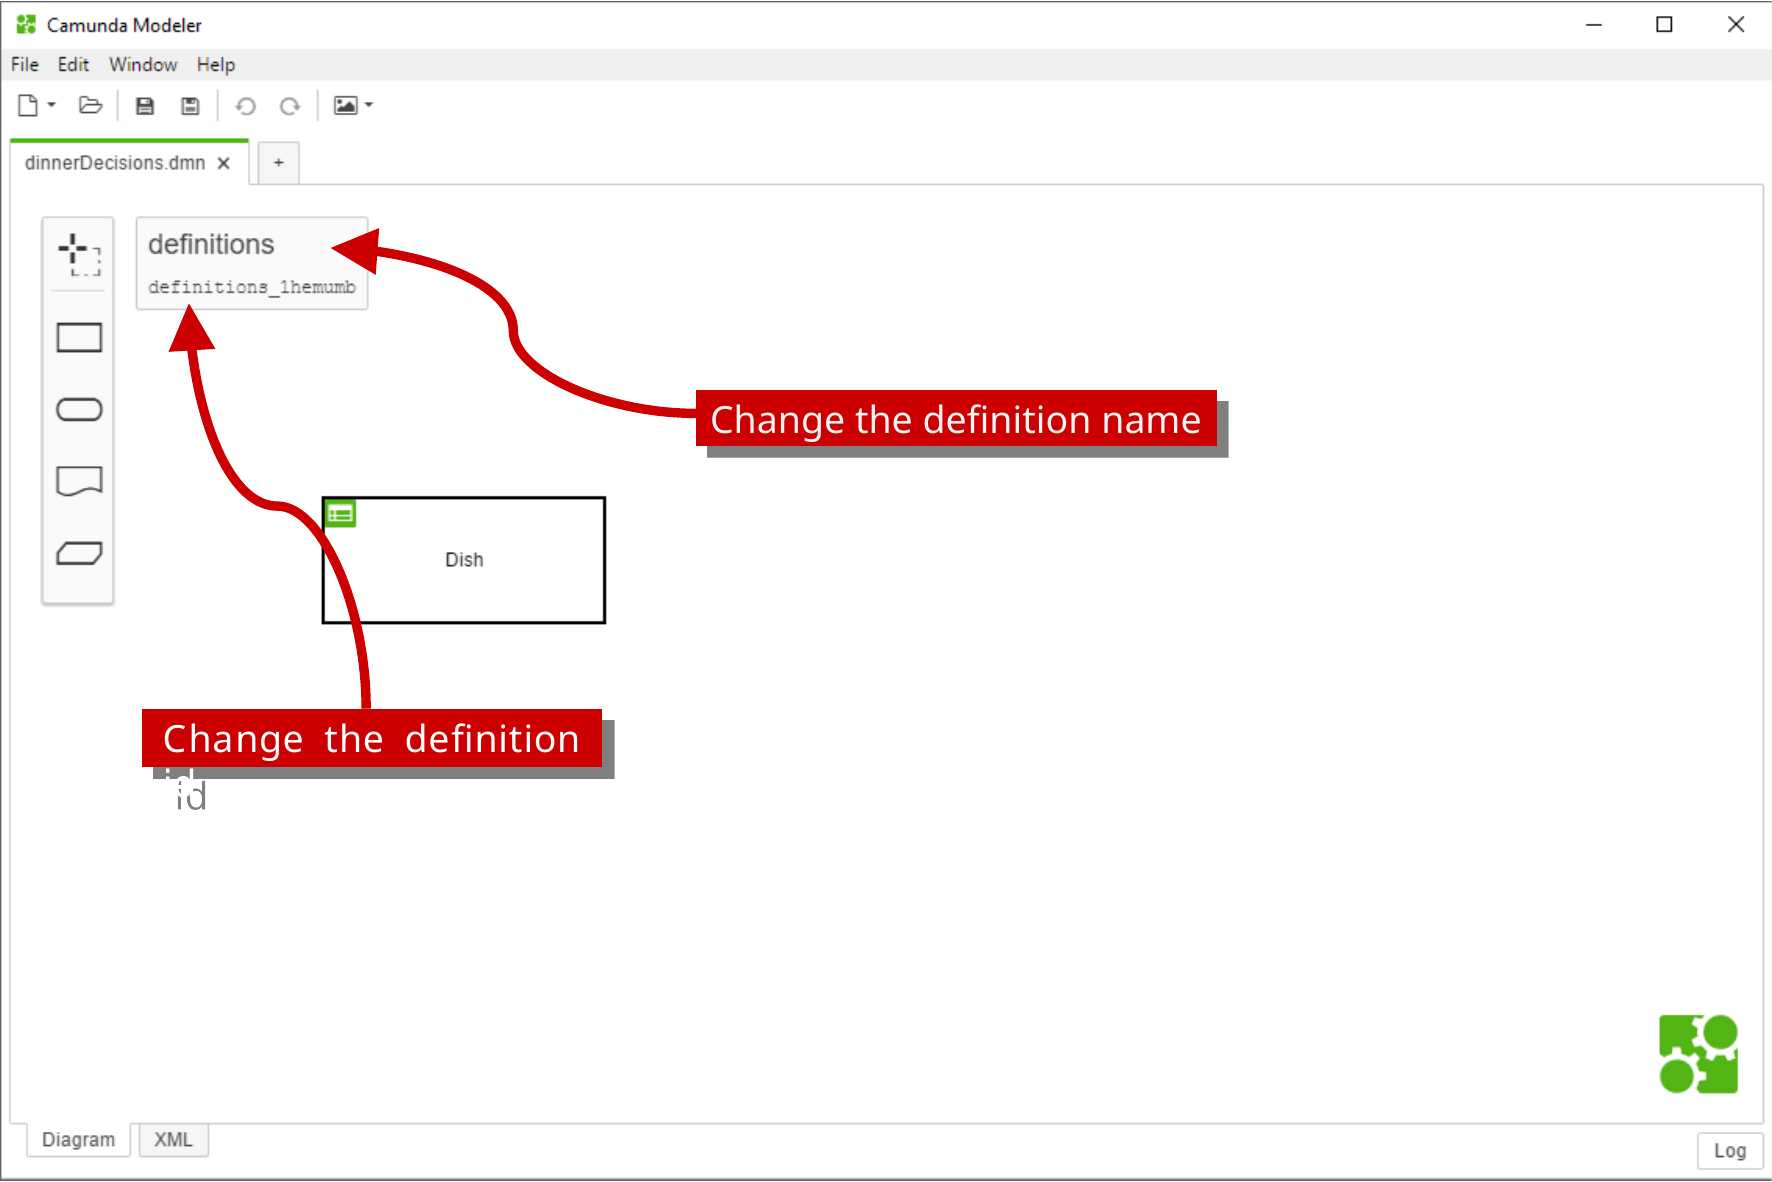

Change the definition name
Change the definition id